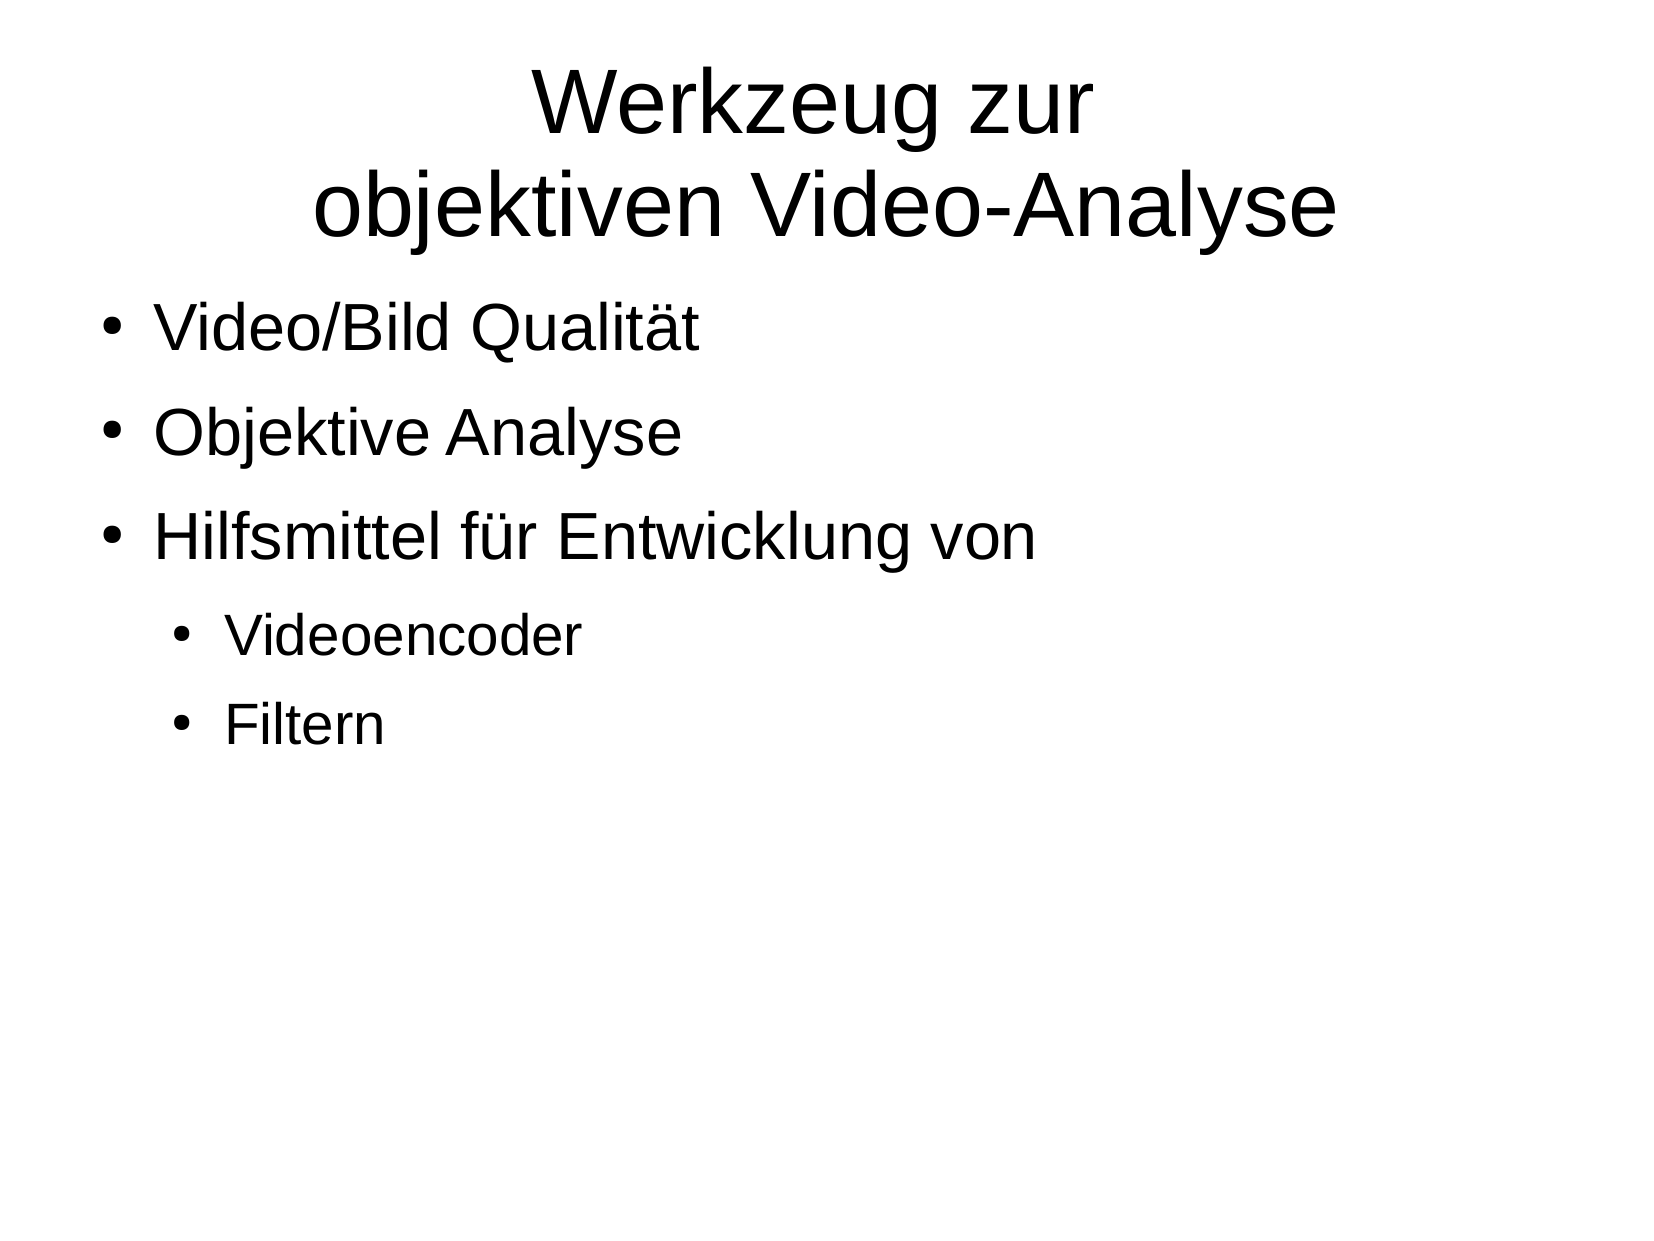

# Werkzeug zur objektiven Video-Analyse
Video/Bild Qualität
Objektive Analyse
Hilfsmittel für Entwicklung von
Videoencoder
Filtern